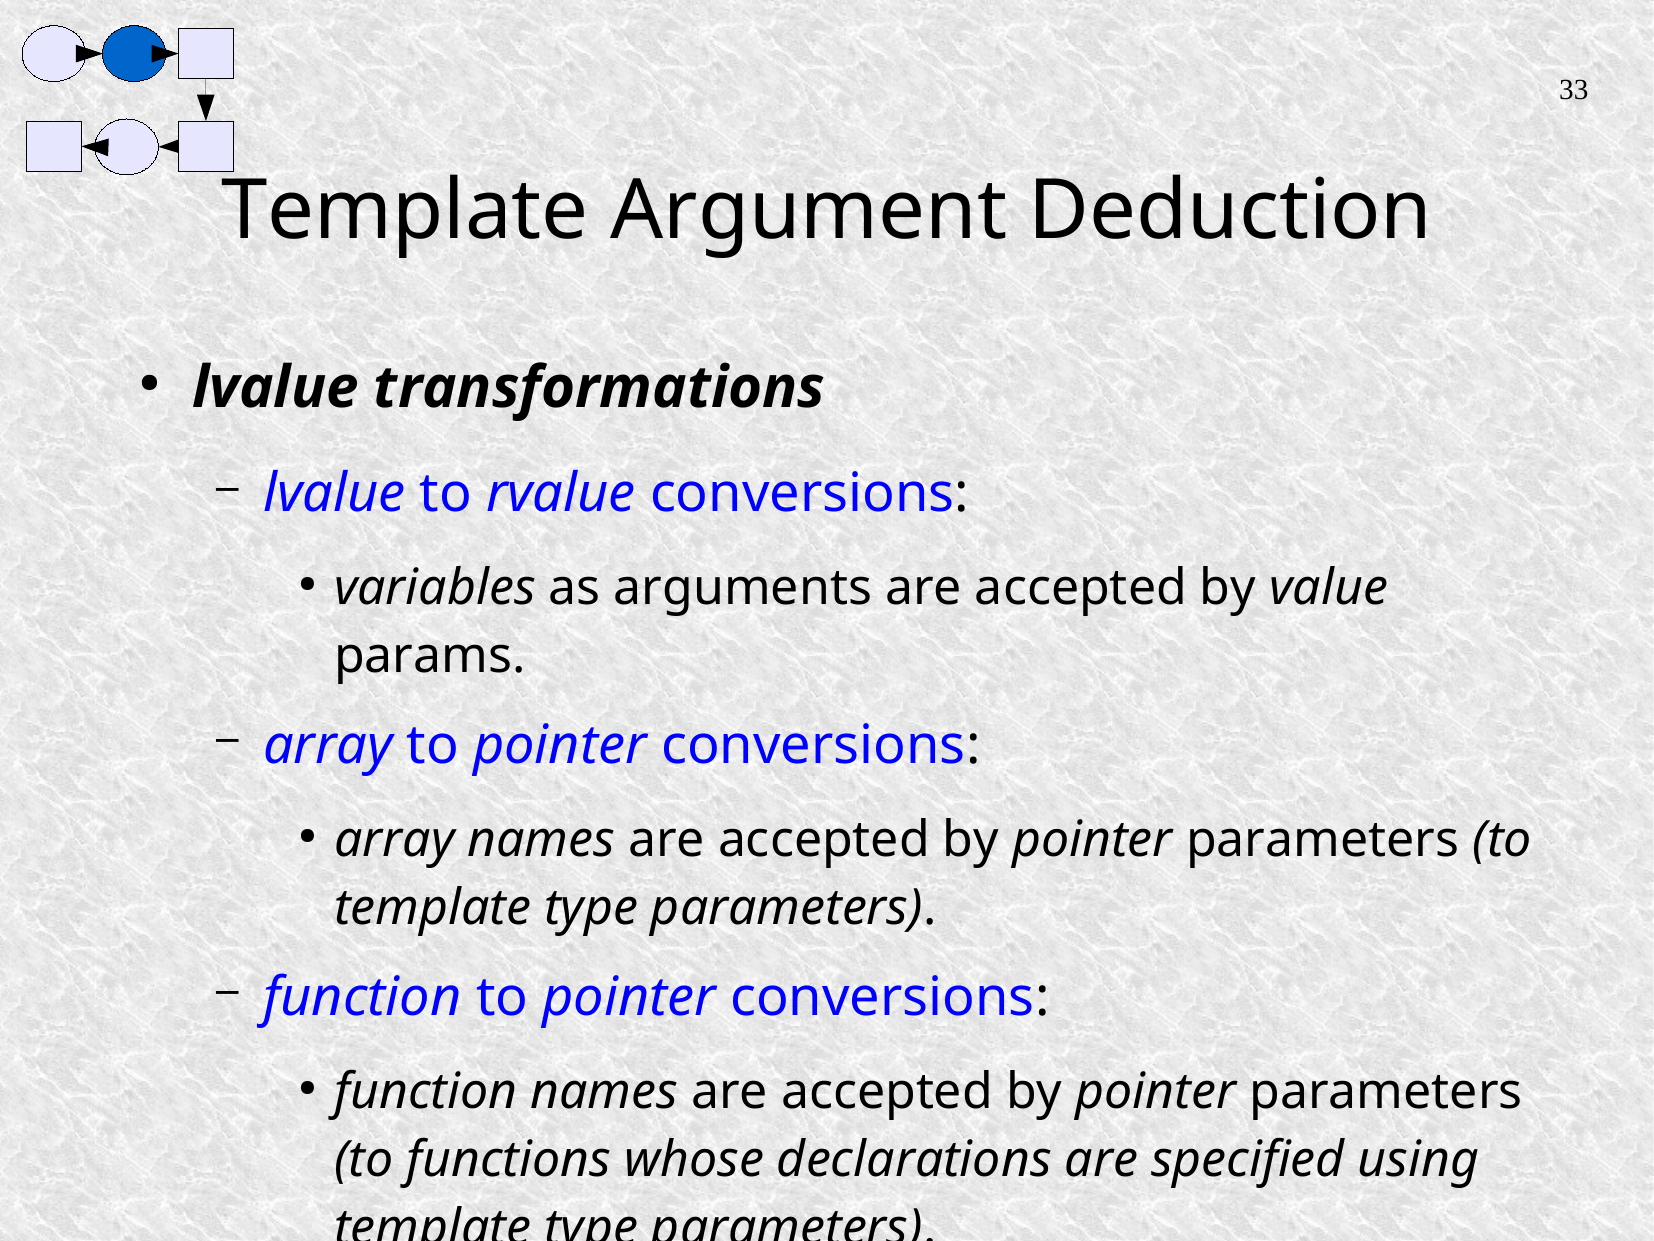

33
# Template Argument Deduction
lvalue transformations
lvalue to rvalue conversions:
variables as arguments are accepted by value params.
array to pointer conversions:
array names are accepted by pointer parameters (to template type parameters).
function to pointer conversions:
function names are accepted by pointer parameters (to functions whose declarations are specified using template type parameters).